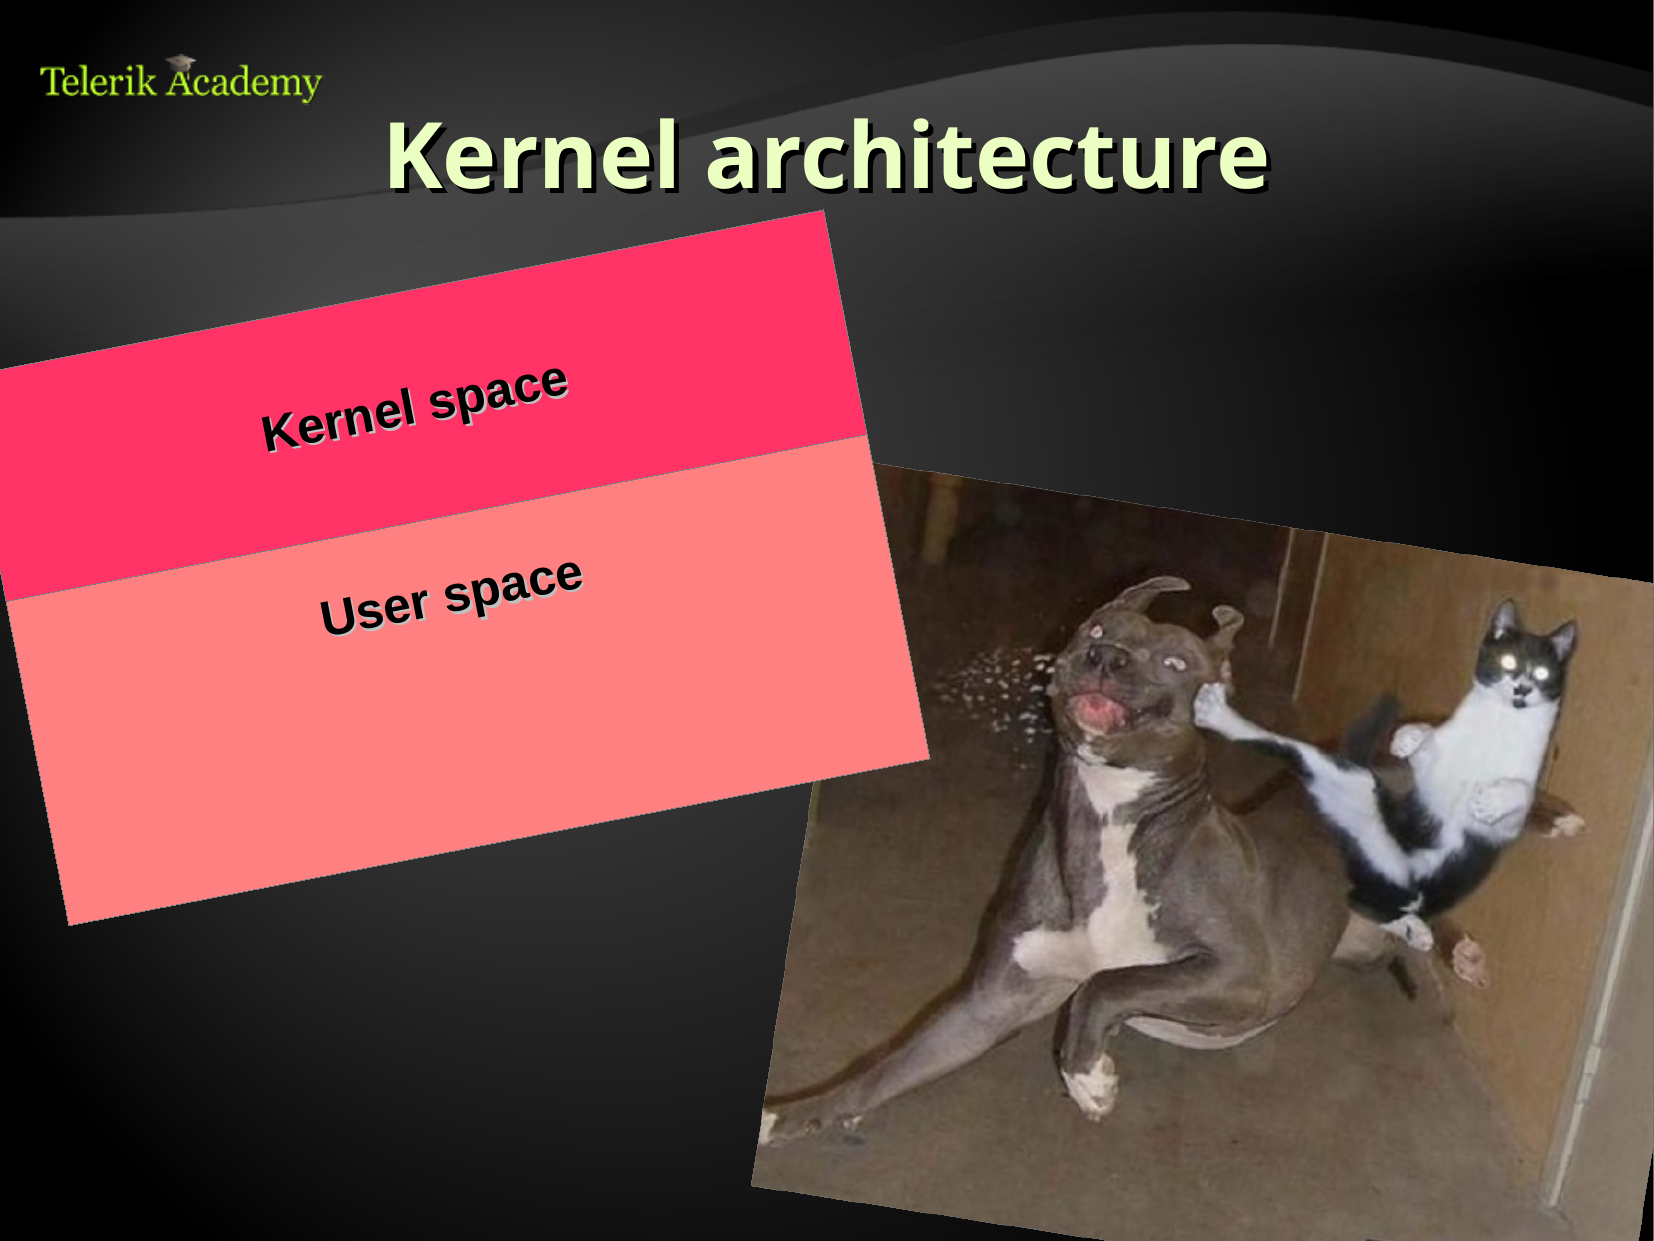

# Kernel architecture
User space
Kernel space